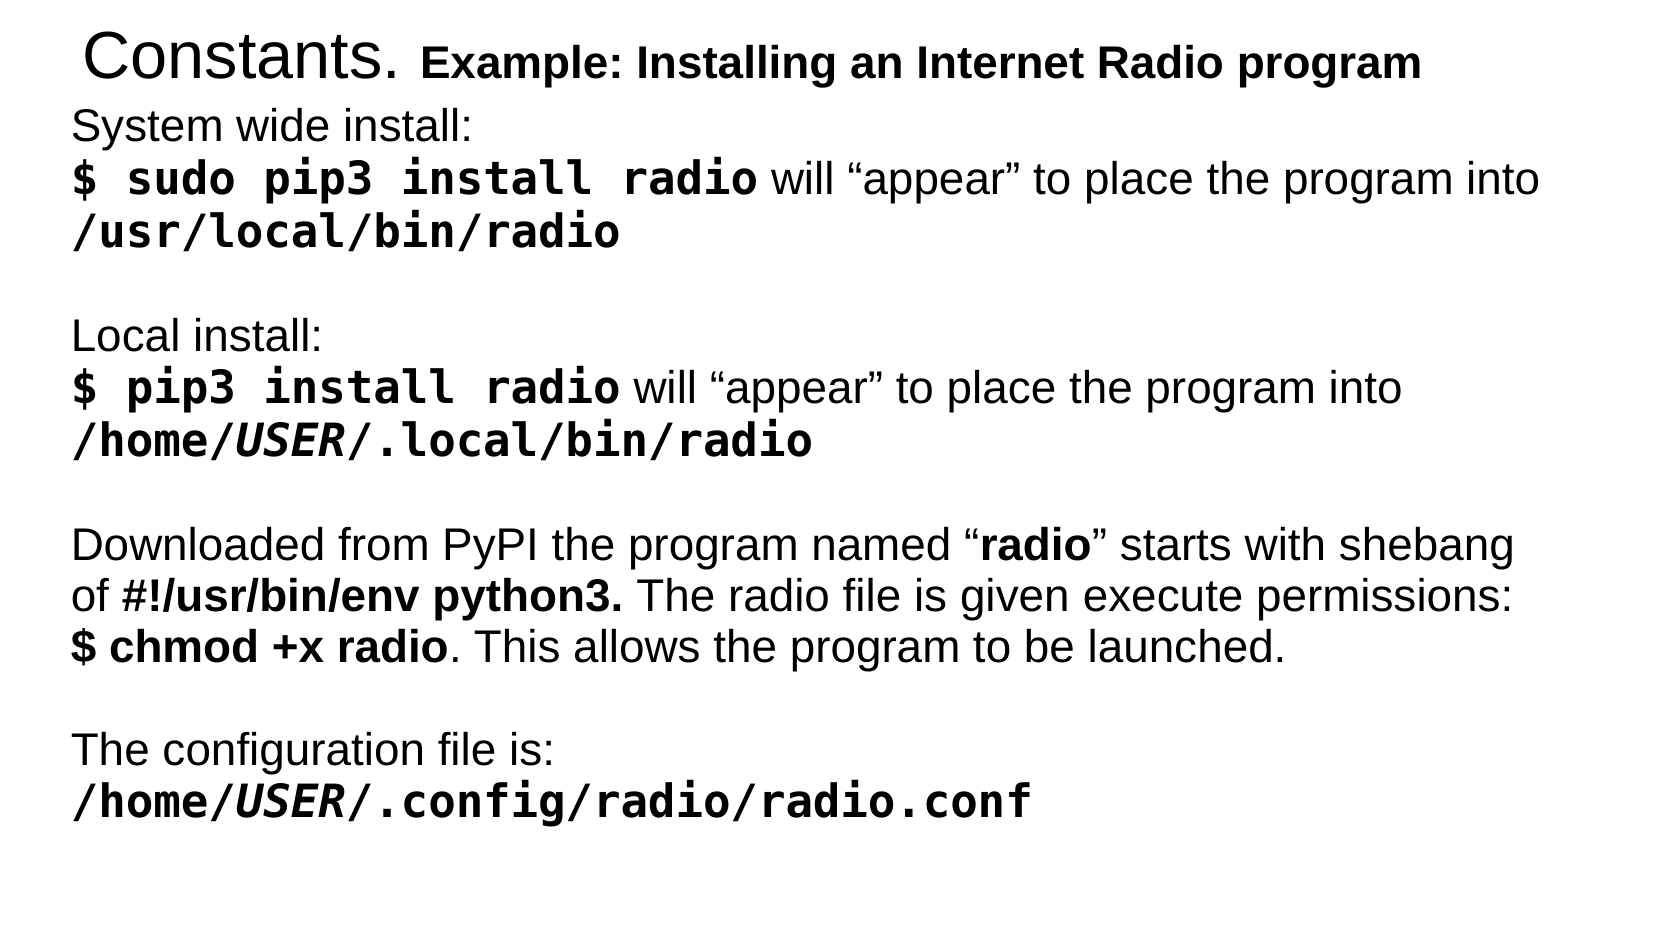

# Constants. Example: Installing an Internet Radio program
System wide install:
$ sudo pip3 install radio will “appear” to place the program into
/usr/local/bin/radio
Local install:
$ pip3 install radio will “appear” to place the program into
/home/USER/.local/bin/radio
Downloaded from PyPI the program named “radio” starts with shebang of #!/usr/bin/env python3. The radio file is given execute permissions:
$ chmod +x radio. This allows the program to be launched.
The configuration file is:
/home/USER/.config/radio/radio.conf